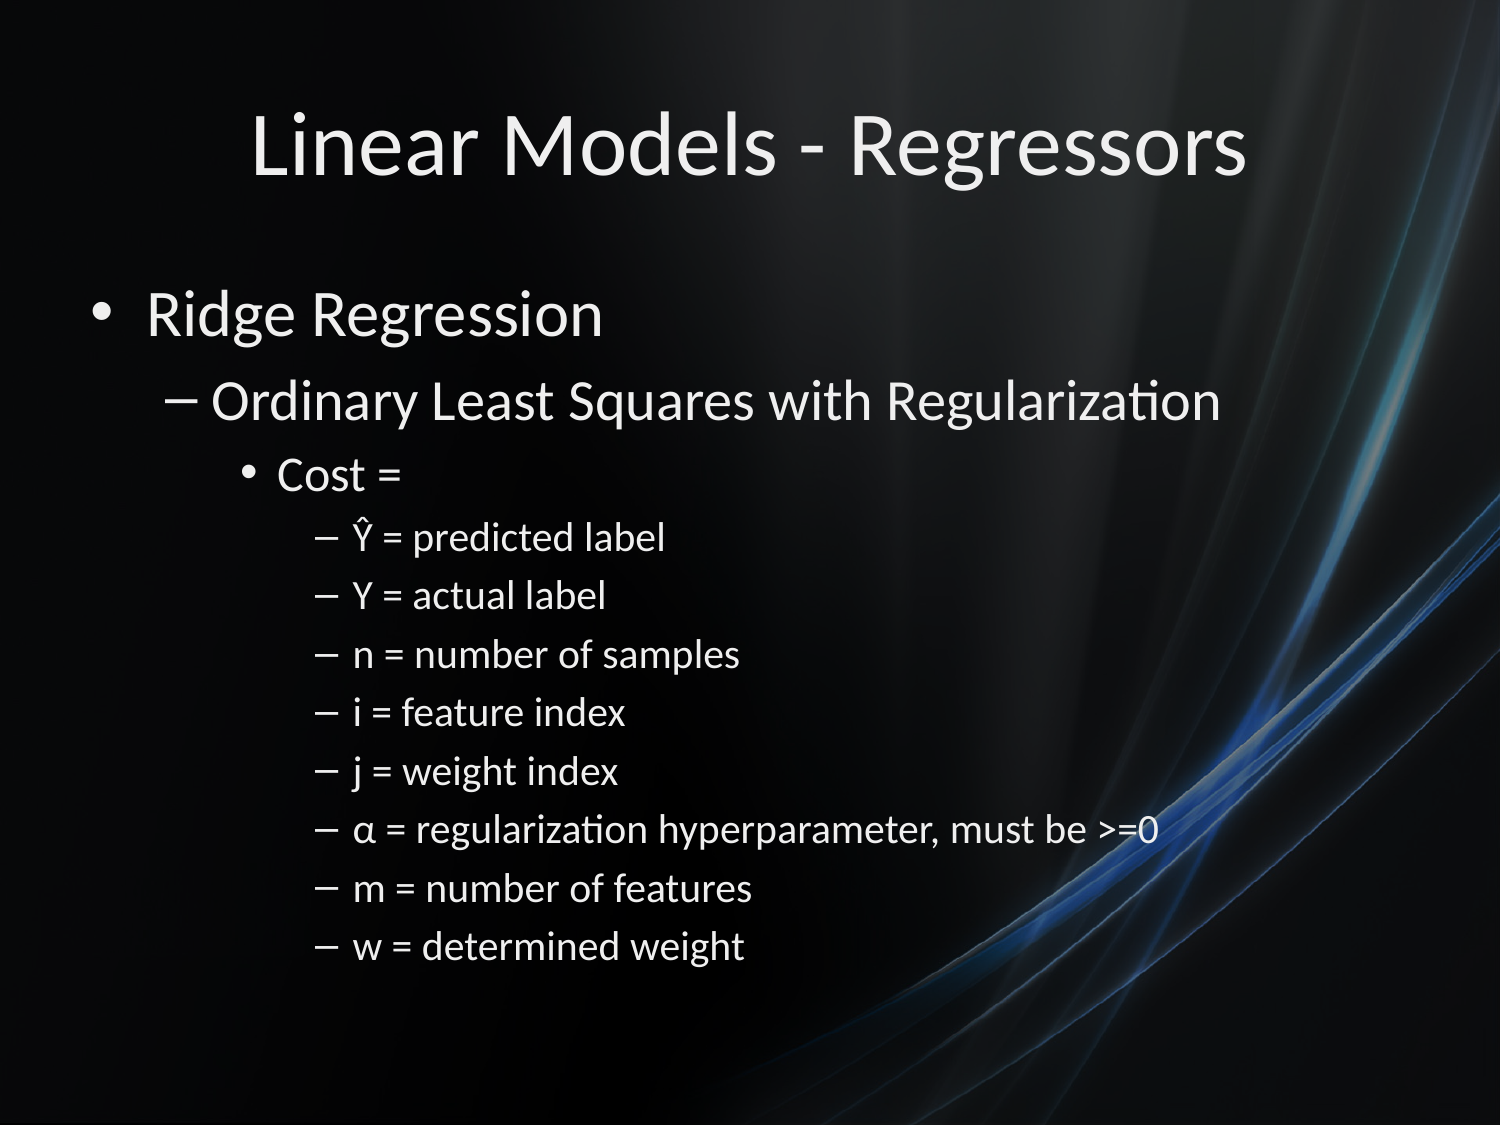

# Linear Models - Regressors
Ridge Regression
Ordinary Least Squares with Regularization
Cost =
Ŷ = predicted label
Y = actual label
n = number of samples
i = feature index
j = weight index
α = regularization hyperparameter, must be >=0
m = number of features
w = determined weight